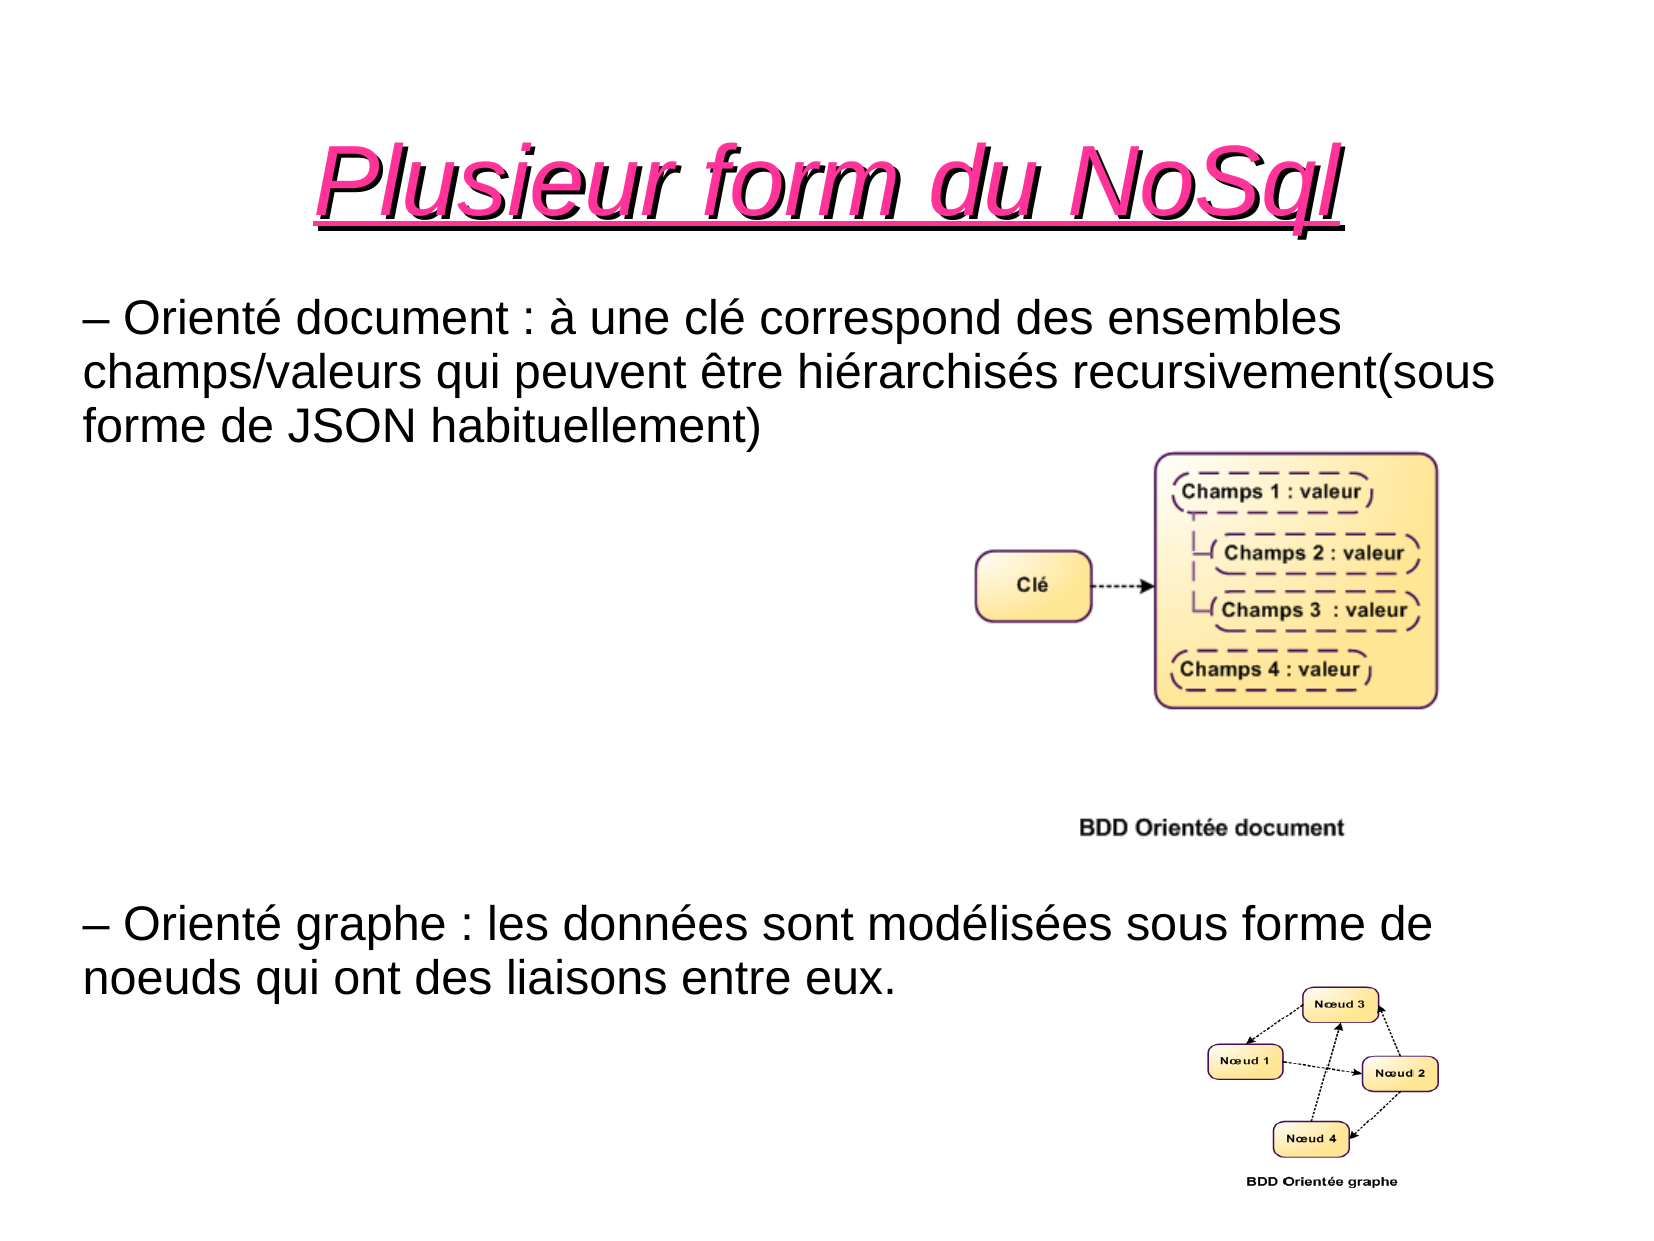

# Plusieur form du NoSql
– Orienté document : à une clé correspond des ensembles champs/valeurs qui peuvent être hiérarchisés recursivement(sous forme de JSON habituellement)
– Orienté graphe : les données sont modélisées sous forme de noeuds qui ont des liaisons entre eux.